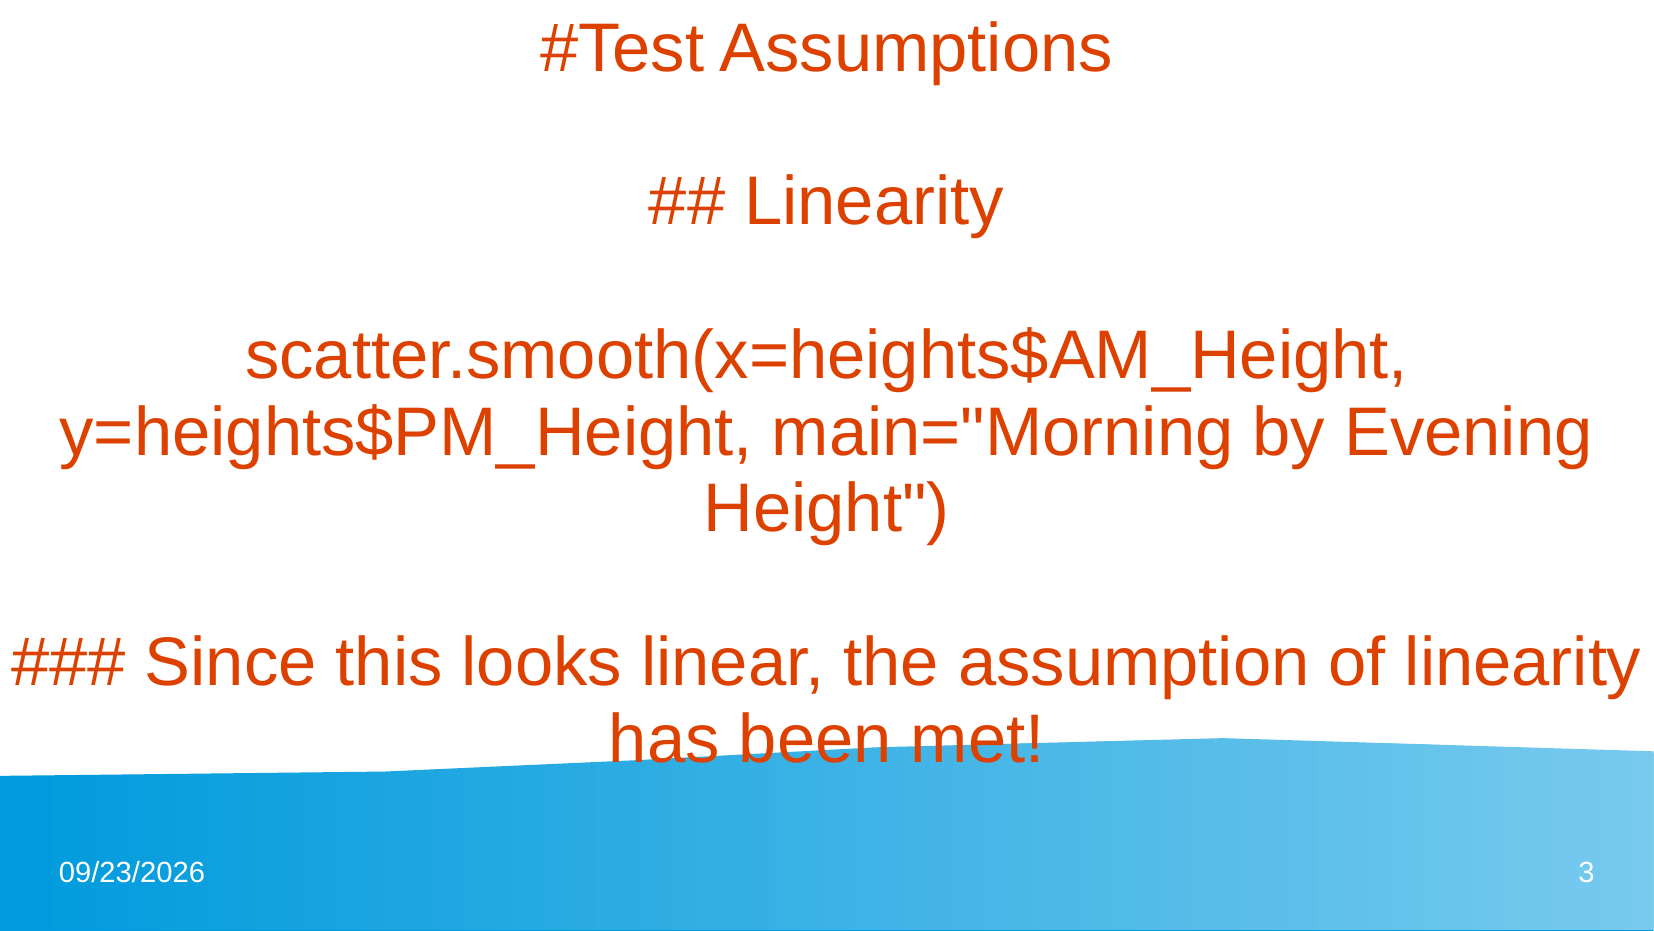

# #Test Assumptions ## Linearity scatter.smooth(x=heights$AM_Height, y=heights$PM_Height, main="Morning by Evening Height") ### Since this looks linear, the assumption of linearity has been met!